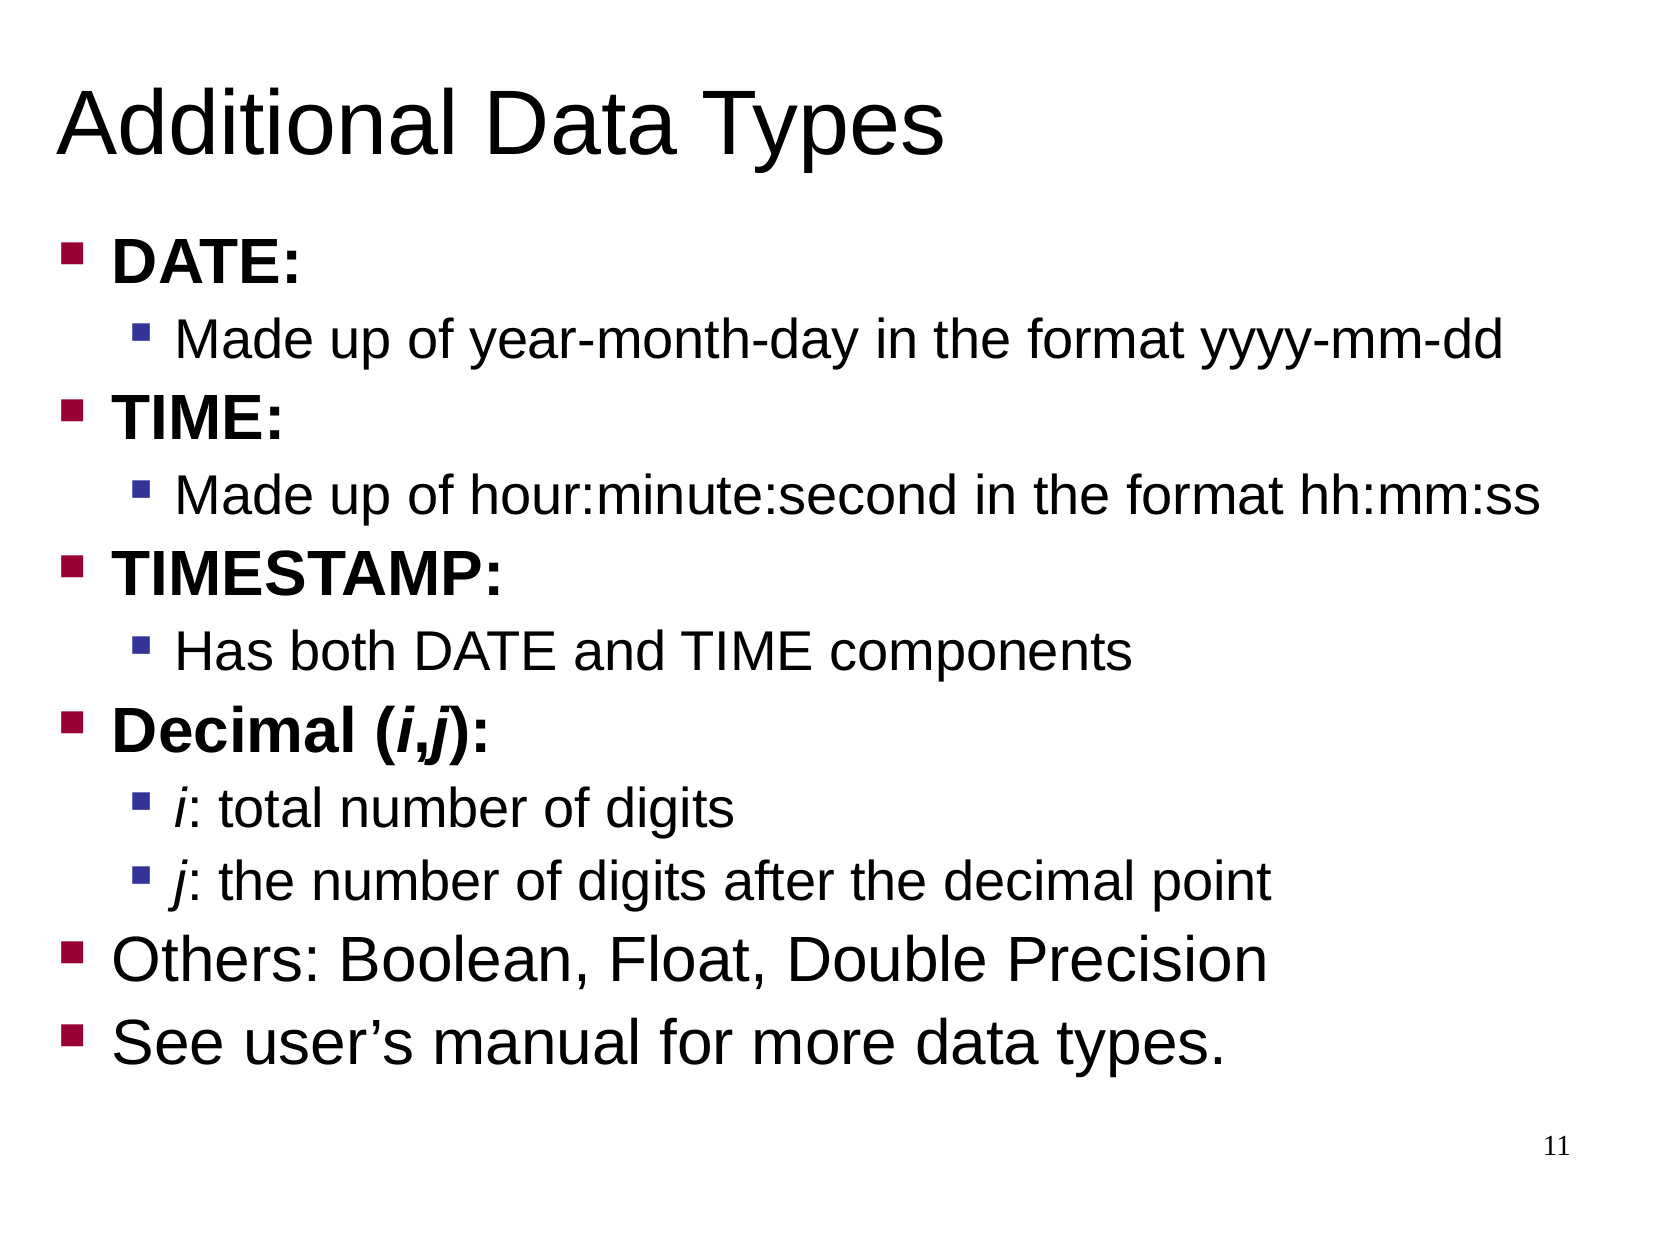

# Additional Data Types
DATE:
Made up of year-month-day in the format yyyy-mm-dd
TIME:
Made up of hour:minute:second in the format hh:mm:ss
TIMESTAMP:
Has both DATE and TIME components
Decimal (i,j):
i: total number of digits
j: the number of digits after the decimal point
Others: Boolean, Float, Double Precision
See user’s manual for more data types.
11